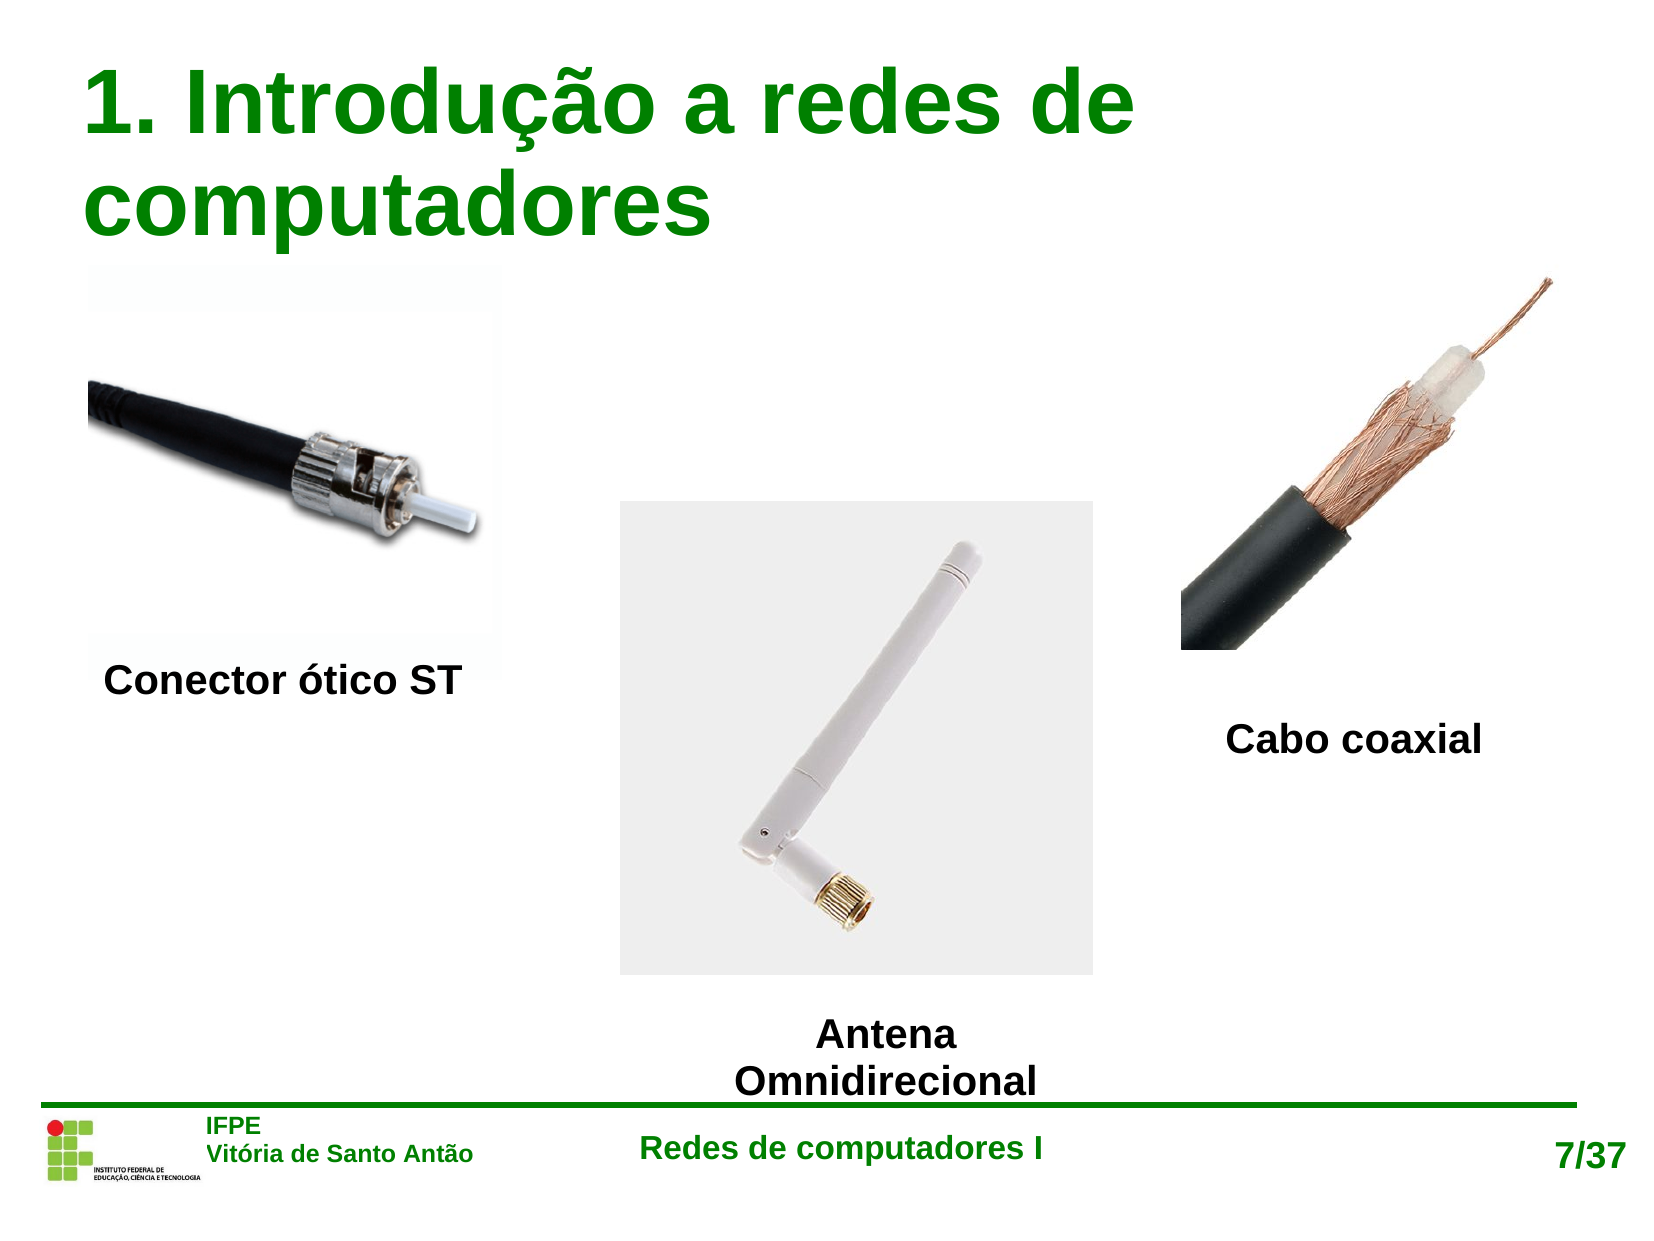

# 1. Introdução a redes de computadores
Conector ótico ST
Cabo coaxial
Antena Omnidirecional